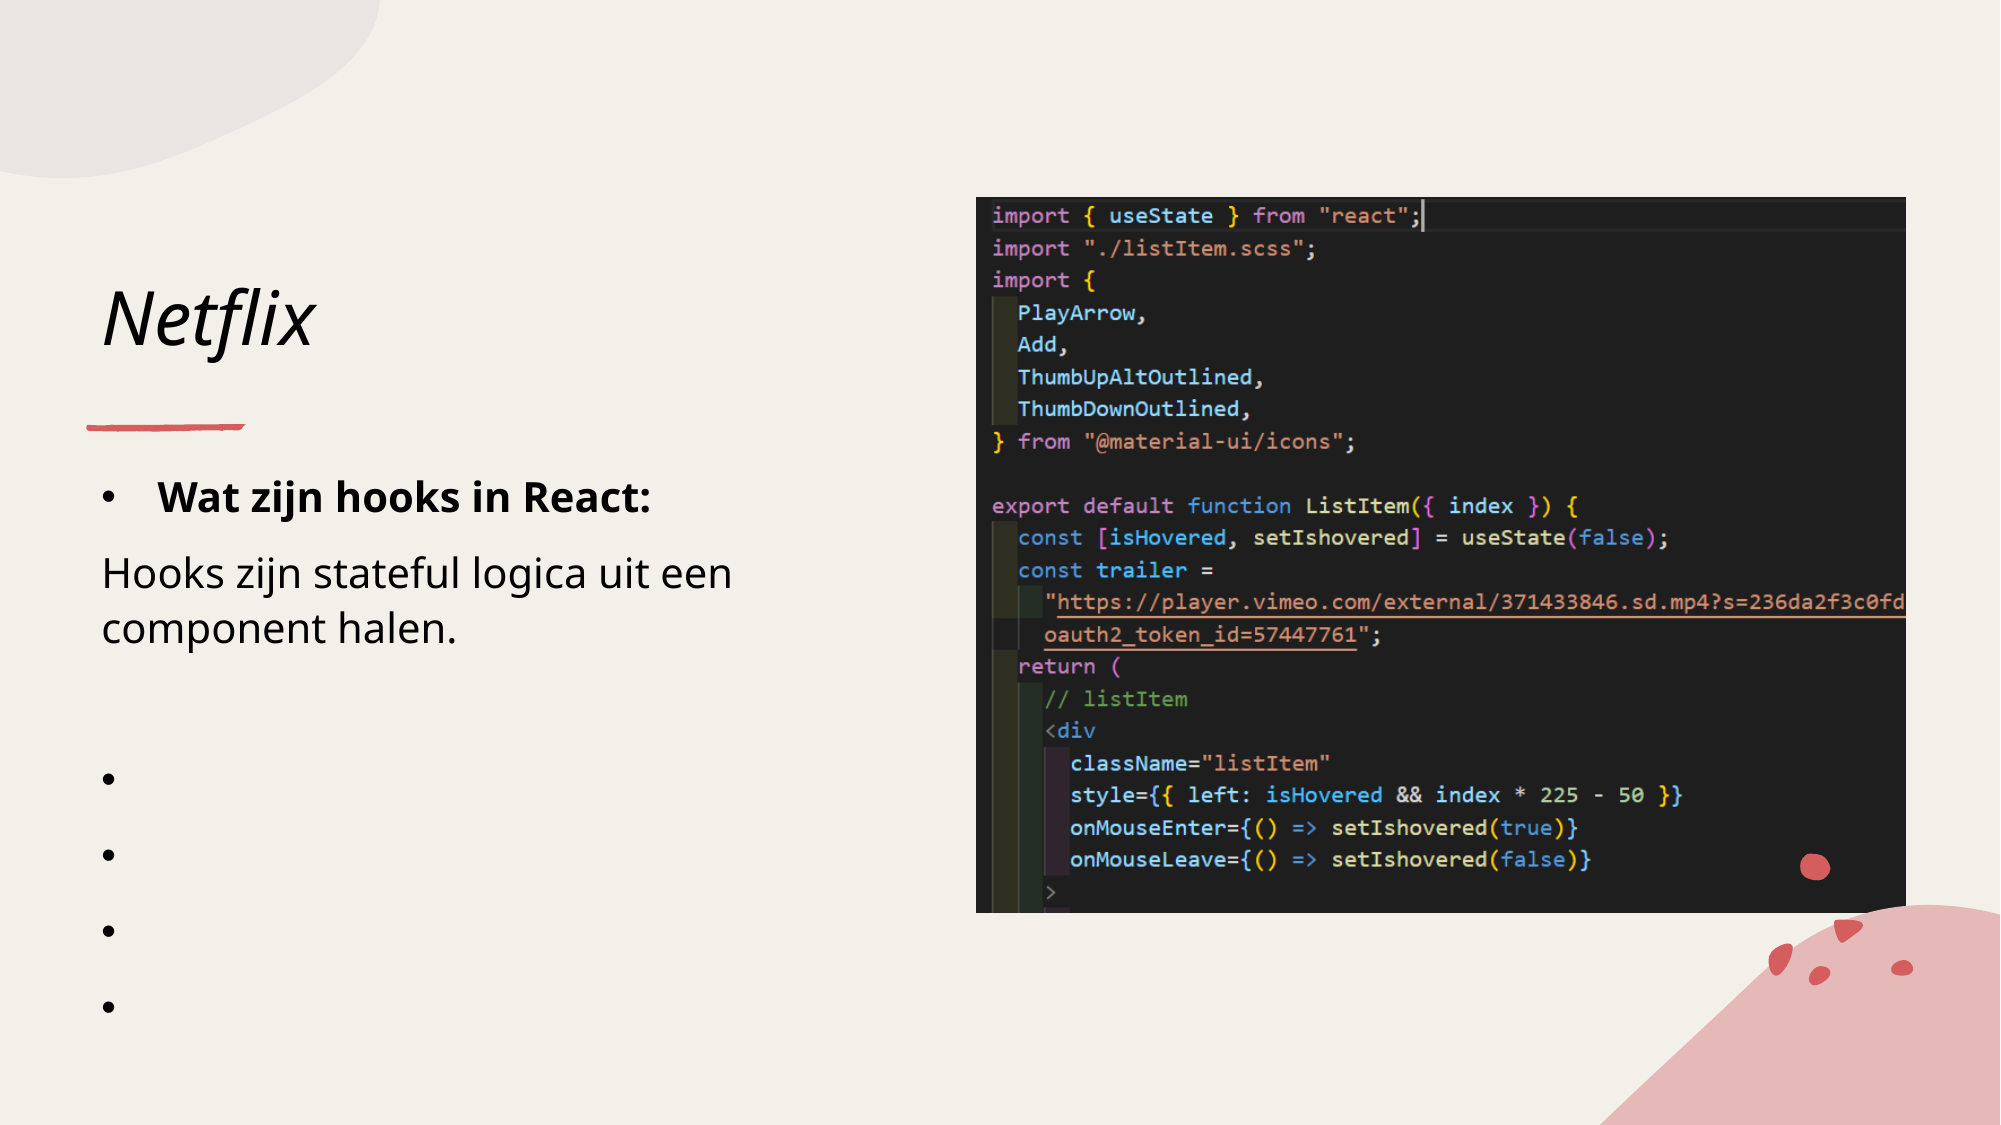

# Netflix
Wat zijn hooks in React:
Hooks zijn stateful logica uit een component halen.